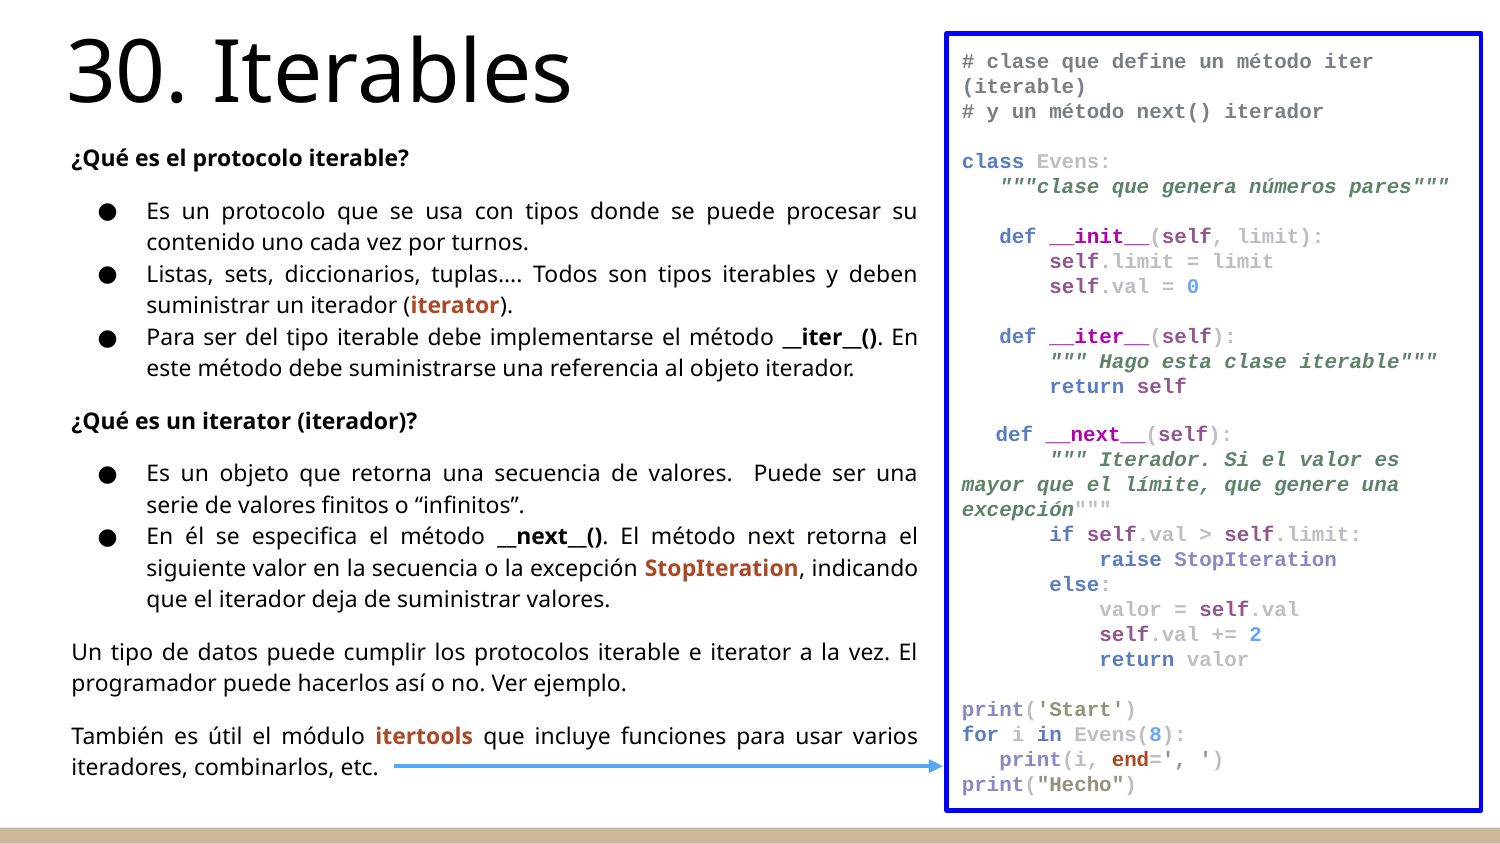

# clase que define un método iter (iterable)
# y un método next() iterador
class Evens:
 """clase que genera números pares"""
 def __init__(self, limit):
 self.limit = limit
 self.val = 0
 def __iter__(self):
 """ Hago esta clase iterable"""
 return self
 def __next__(self):
 """ Iterador. Si el valor es mayor que el límite, que genere una excepción"""
 if self.val > self.limit:
 raise StopIteration
 else:
 valor = self.val
 self.val += 2
 return valor
print('Start')
for i in Evens(8):
 print(i, end=', ')
print("Hecho")
# 30. Iterables
¿Qué es el protocolo iterable?
Es un protocolo que se usa con tipos donde se puede procesar su contenido uno cada vez por turnos.
Listas, sets, diccionarios, tuplas…. Todos son tipos iterables y deben suministrar un iterador (iterator).
Para ser del tipo iterable debe implementarse el método __iter__(). En este método debe suministrarse una referencia al objeto iterador.
¿Qué es un iterator (iterador)?
Es un objeto que retorna una secuencia de valores. Puede ser una serie de valores finitos o “infinitos”.
En él se especifica el método __next__(). El método next retorna el siguiente valor en la secuencia o la excepción StopIteration, indicando que el iterador deja de suministrar valores.
Un tipo de datos puede cumplir los protocolos iterable e iterator a la vez. El programador puede hacerlos así o no. Ver ejemplo.
También es útil el módulo itertools que incluye funciones para usar varios iteradores, combinarlos, etc.